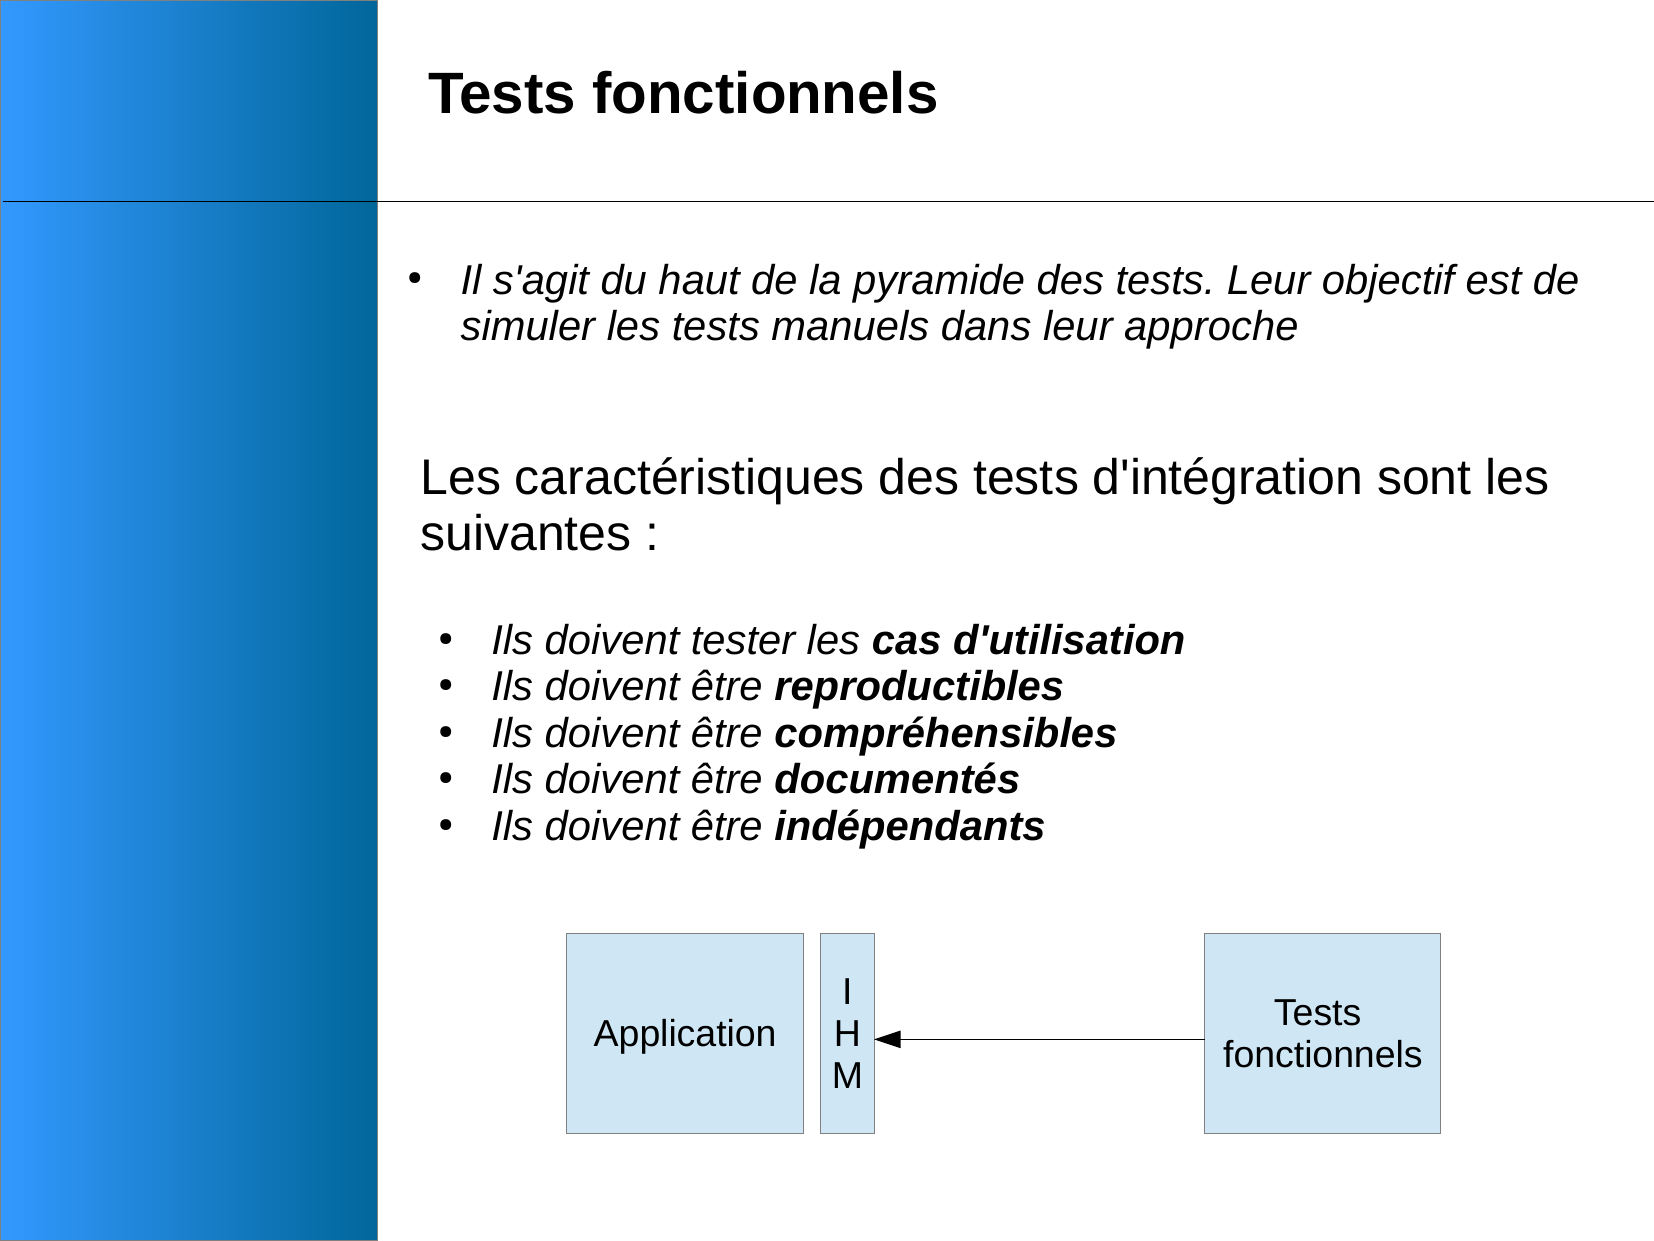

Tests fonctionnels
# Il s'agit du haut de la pyramide des tests. Leur objectif est de simuler les tests manuels dans leur approche
Les caractéristiques des tests d'intégration sont les suivantes :
Ils doivent tester les cas d'utilisation
Ils doivent être reproductibles
Ils doivent être compréhensibles
Ils doivent être documentés
Ils doivent être indépendants
Application
I
H
M
Tests
fonctionnels